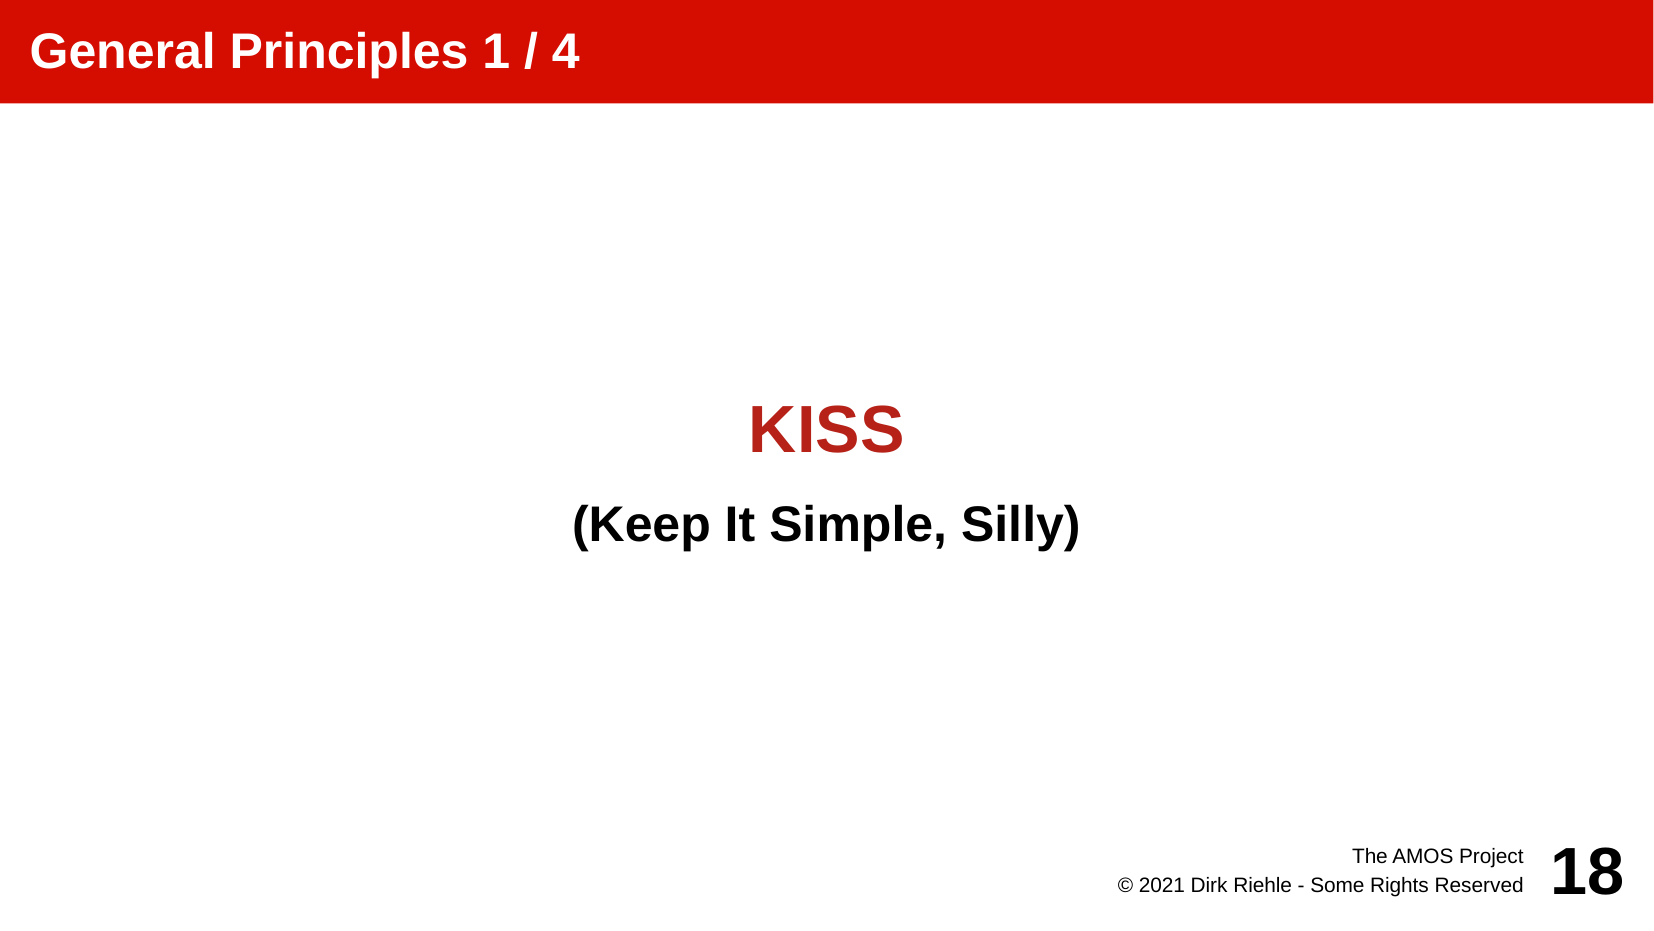

# General Principles 1 / 4
KISS
(Keep It Simple, Silly)
The AMOS Project
18
© 2021 Dirk Riehle - Some Rights Reserved